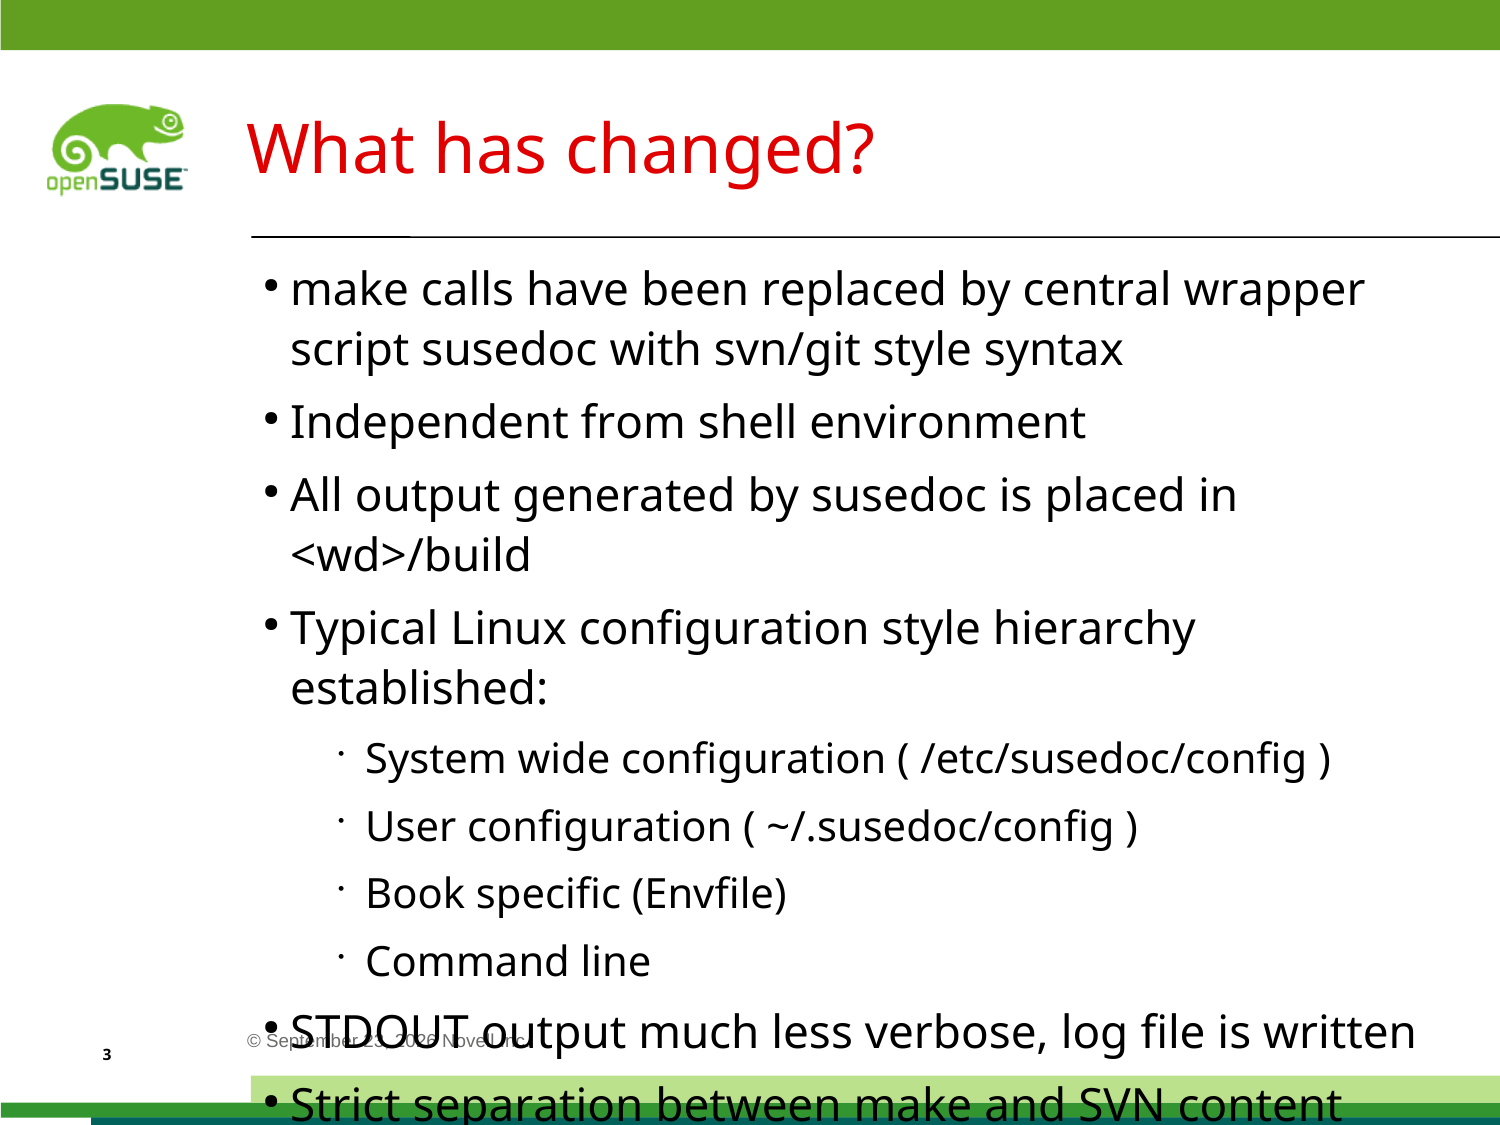

# What has changed?
make calls have been replaced by central wrapper script susedoc with svn/git style syntax
Independent from shell environment
All output generated by susedoc is placed in <wd>/build
Typical Linux configuration style hierarchy established:
System wide configuration ( /etc/susedoc/config )
User configuration ( ~/.susedoc/config )
Book specific (Envfile)
Command line
STDOUT output much less verbose, log file is written
Strict separation between make and SVN content
Debugging function